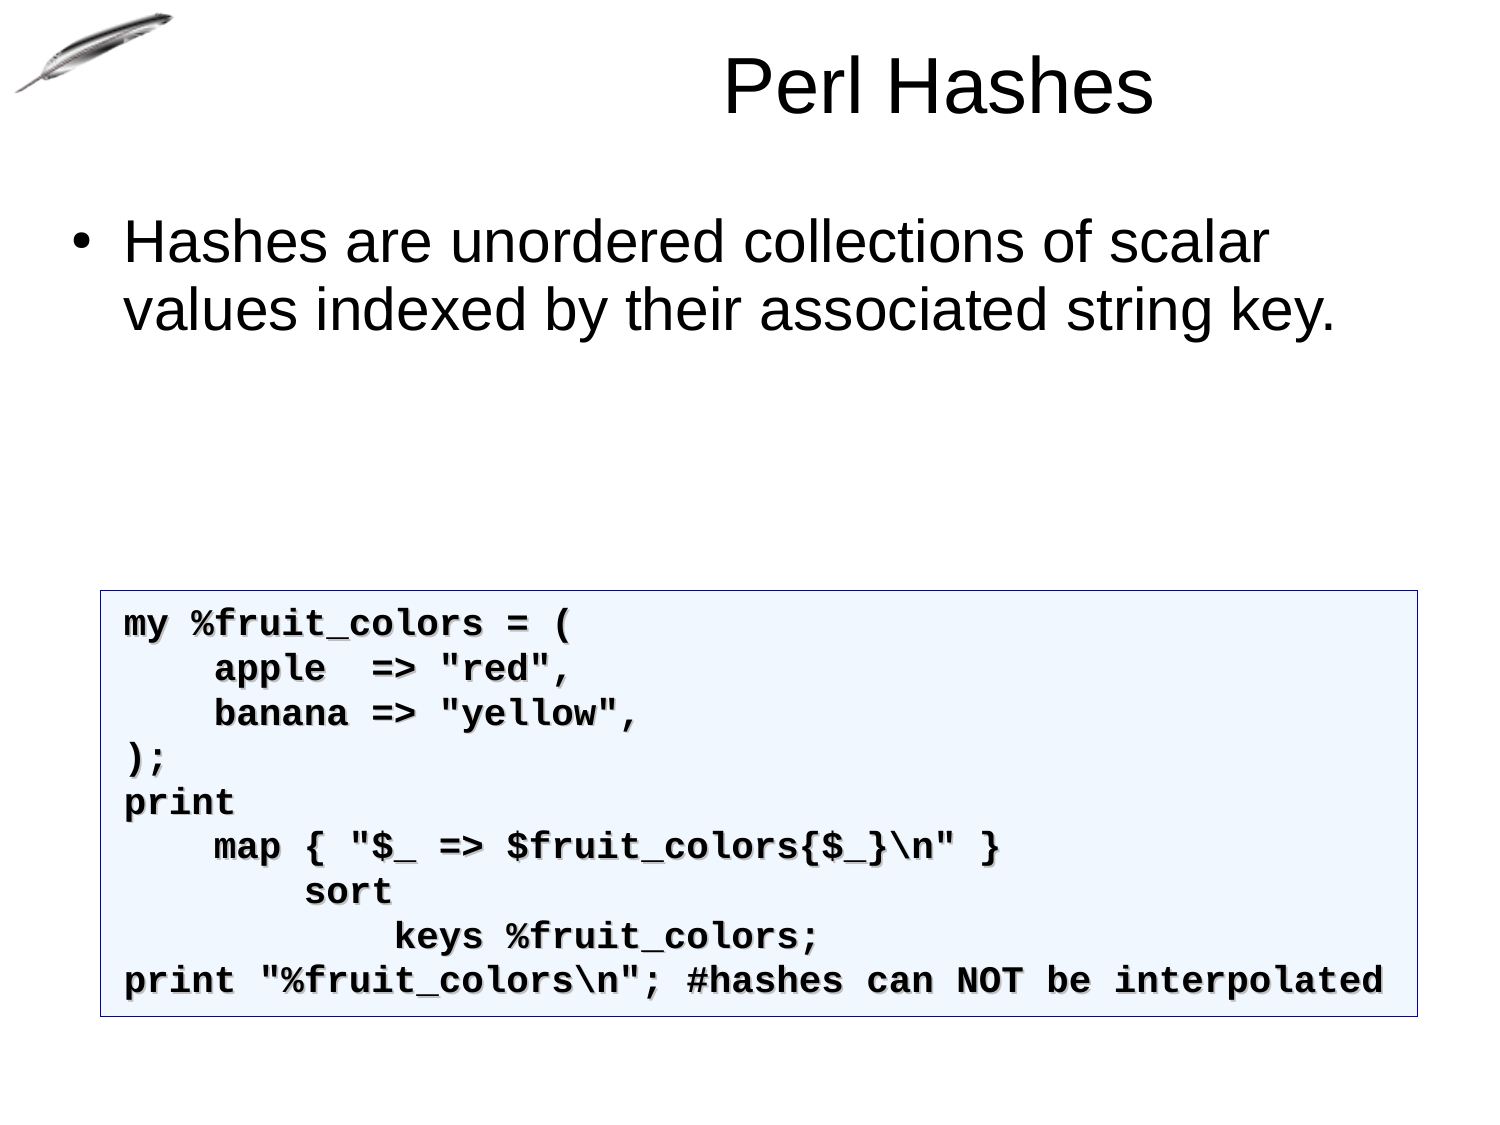

# Perl Hashes
Hashes are unordered collections of scalar values indexed by their associated string key.
my %fruit_colors = (
 apple => "red",
 banana => "yellow",
);
print
 map { "$_ => $fruit_colors{$_}\n" }
 sort
 keys %fruit_colors;
print "%fruit_colors\n"; #hashes can NOT be interpolated